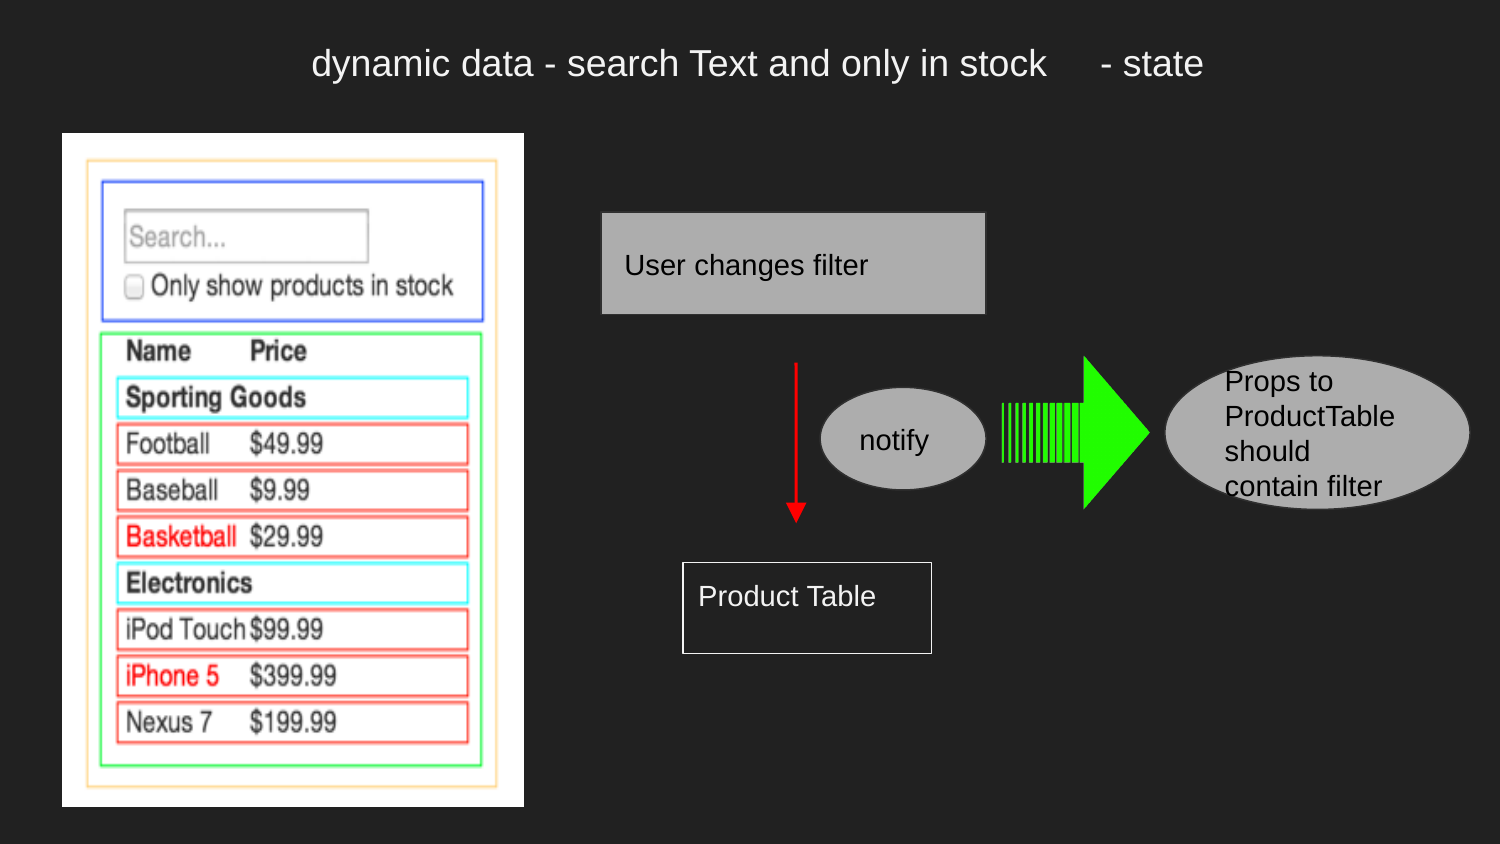

dynamic data - search Text and only in stock
- state
 User changes filter
Props to
ProductTable should contain filter
notify
Product Table